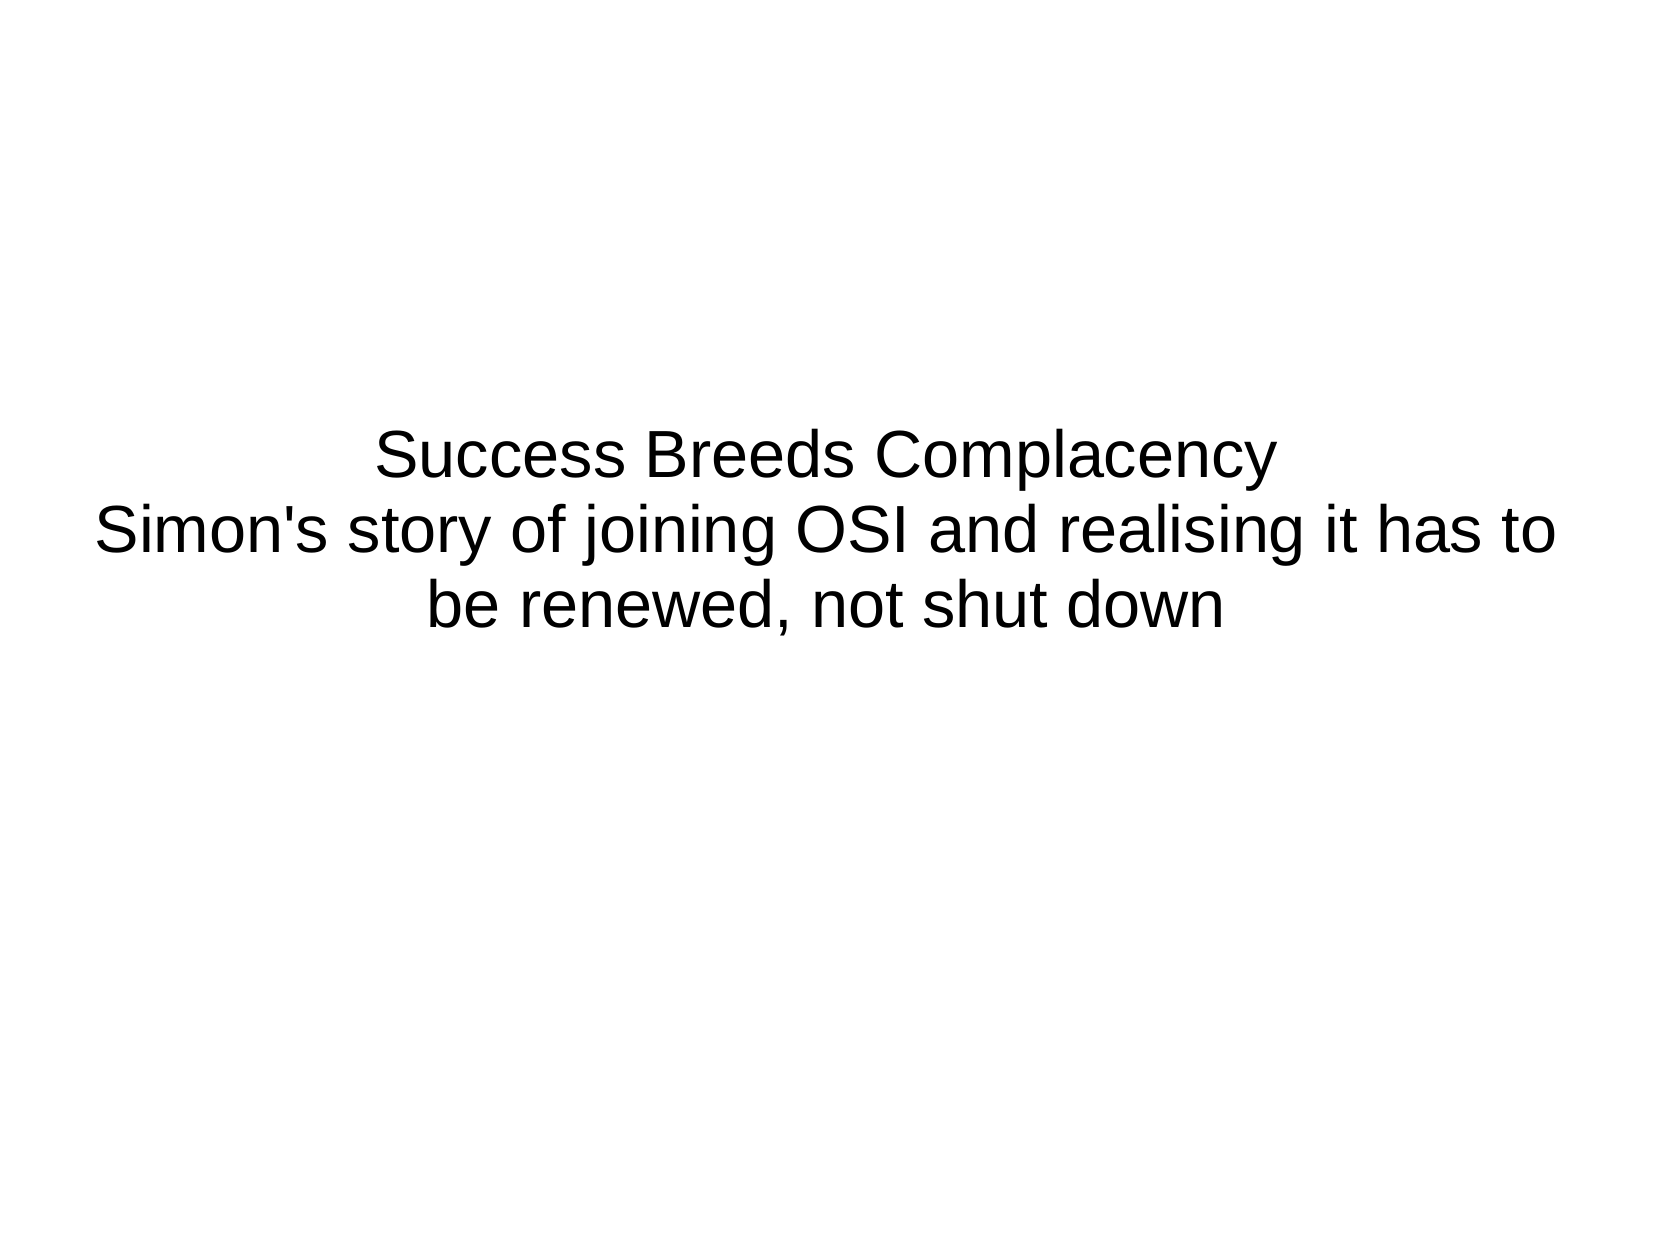

# Success Breeds Complacency
Simon's story of joining OSI and realising it has to be renewed, not shut down